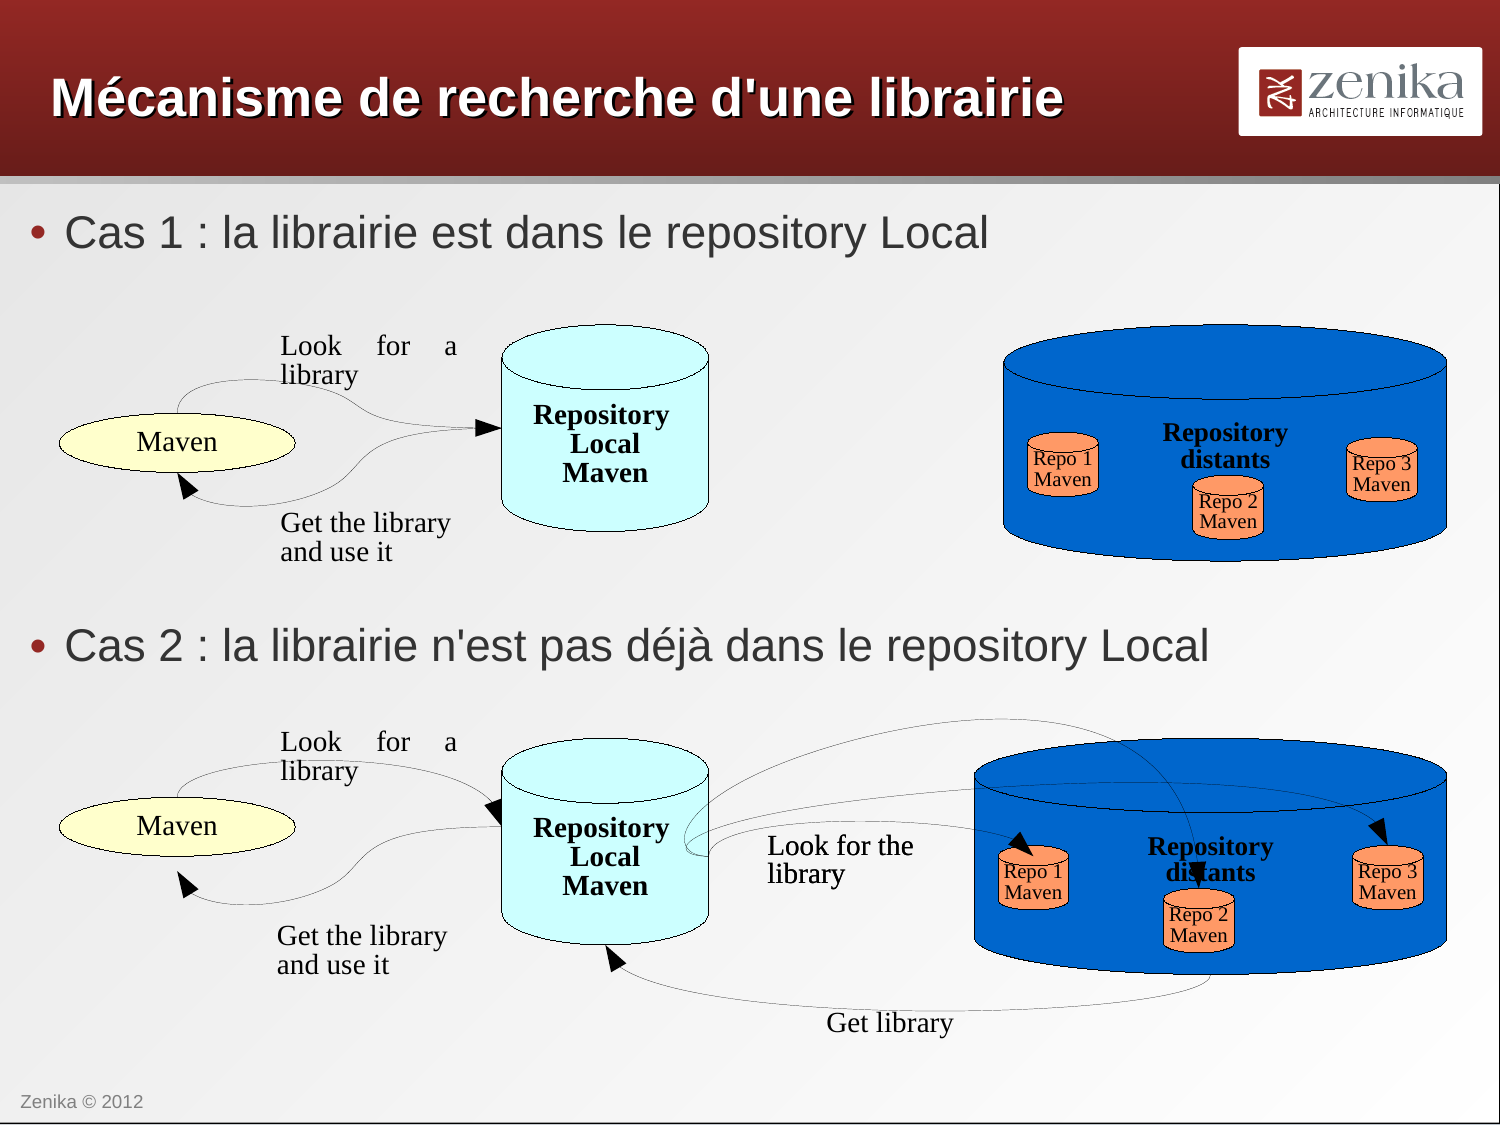

# Mécanisme de recherche d'une librairie
Cas 1 : la librairie est dans le repository Local
Look for a library
Repository
Local
Maven
Repository
distants
Maven
Repo 1
Maven
Repo 3
Maven
Repo 2
Maven
Get the library
and use it
Cas 2 : la librairie n'est pas déjà dans le repository Local
Look for a library
Repository
Local
Maven
Repository
distants
Maven
Look for the library
Look for the library
Repo 1
Maven
Repo 3
Maven
Repo 2
Maven
Get the library
and use it
Get library